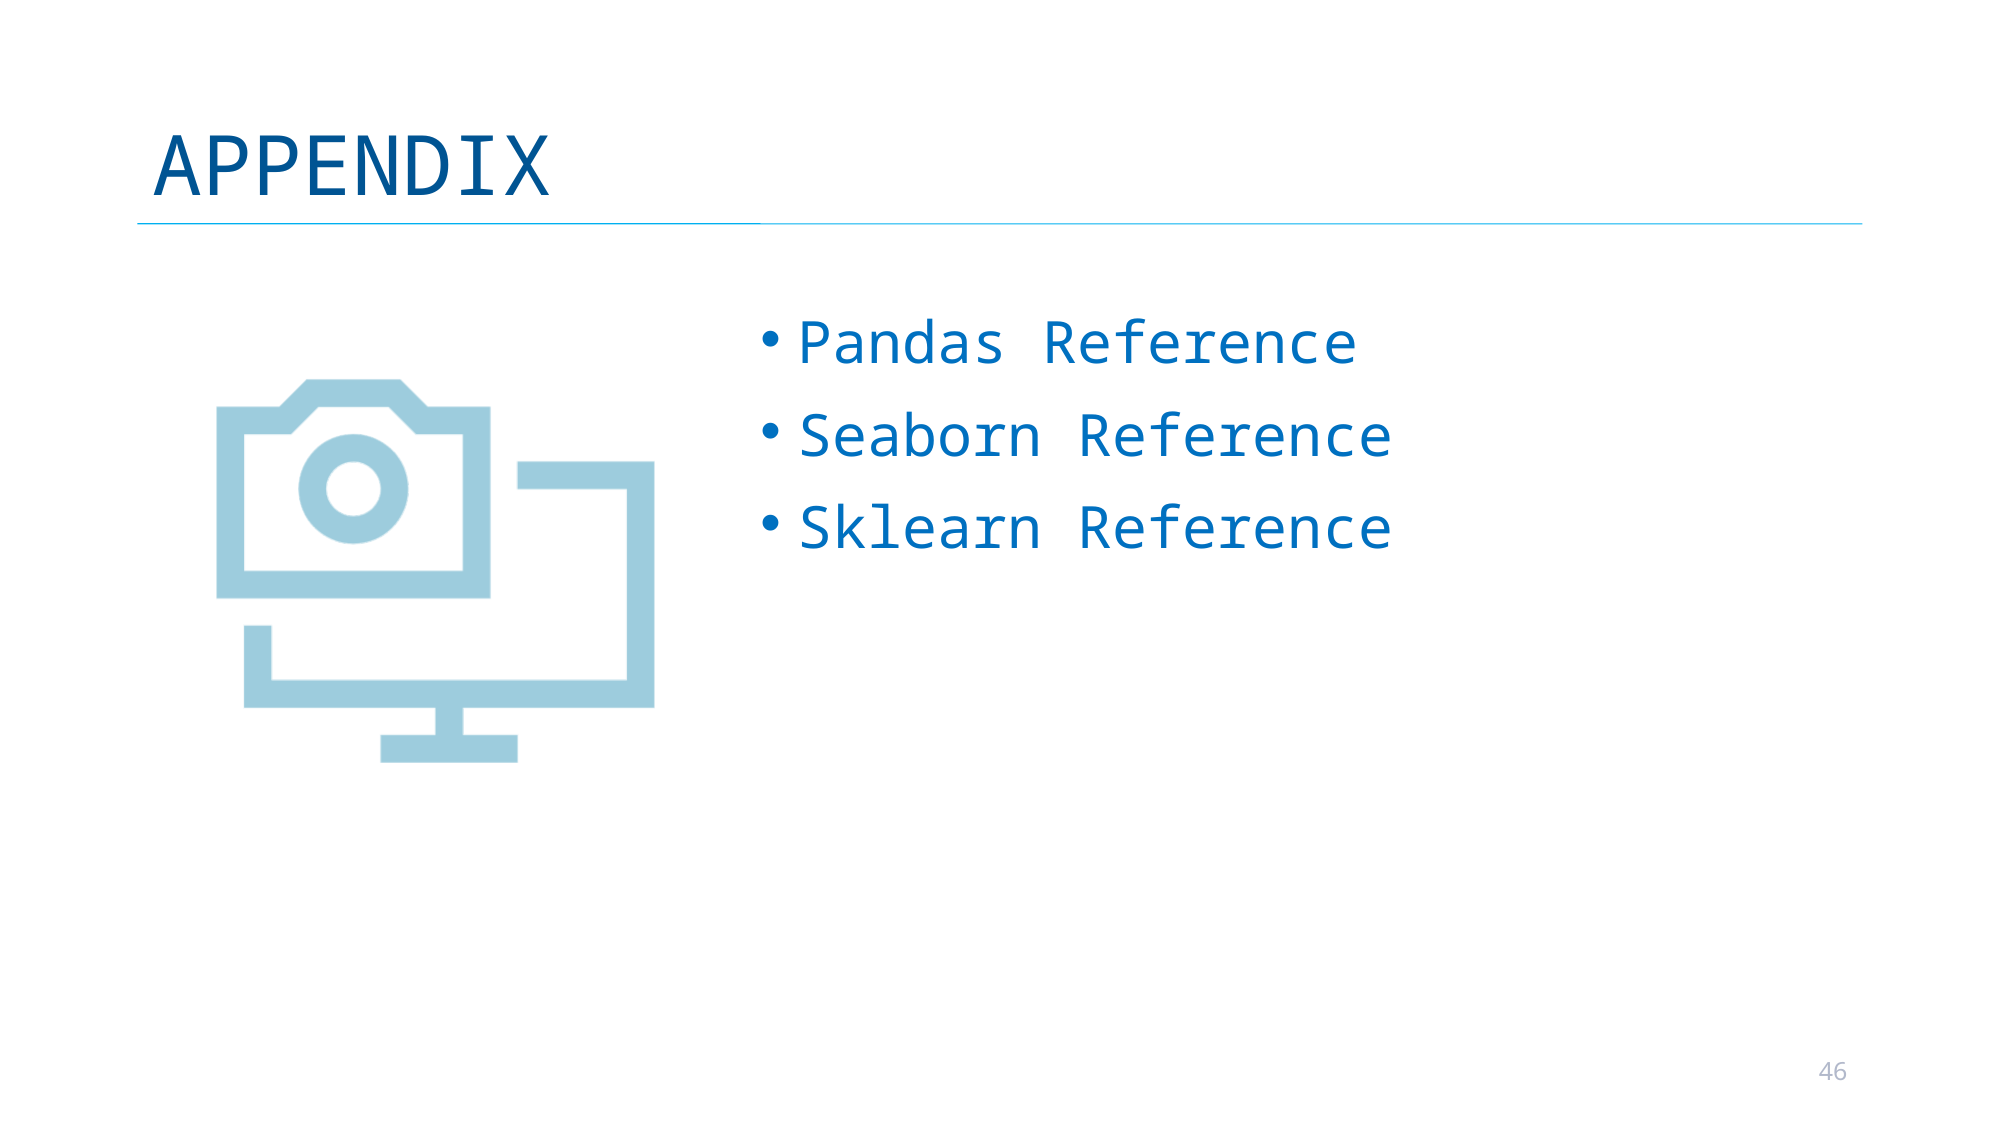

# APPENDIX
Pandas Reference
Seaborn Reference
Sklearn Reference